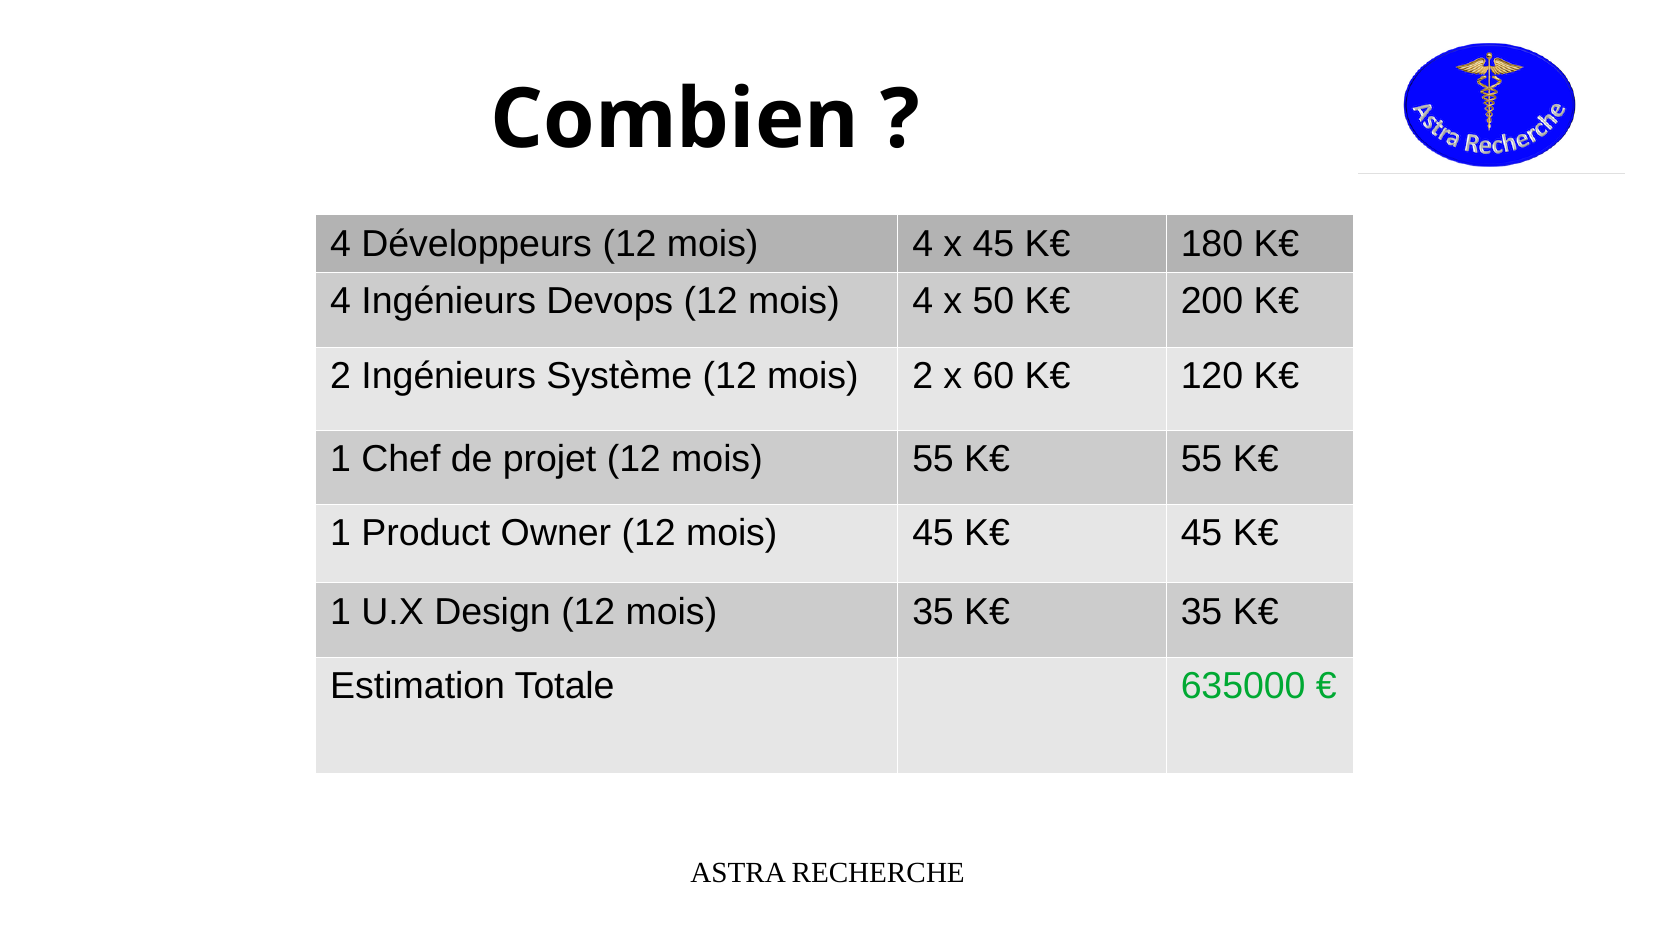

# Combien ?
| 4 Développeurs (12 mois) | 4 x 45 K€ | 180 K€ |
| --- | --- | --- |
| 4 Ingénieurs Devops (12 mois) | 4 x 50 K€ | 200 K€ |
| 2 Ingénieurs Système (12 mois) | 2 x 60 K€ | 120 K€ |
| 1 Chef de projet (12 mois) | 55 K€ | 55 K€ |
| 1 Product Owner (12 mois) | 45 K€ | 45 K€ |
| 1 U.X Design (12 mois) | 35 K€ | 35 K€ |
| Estimation Totale | | 635000 € |